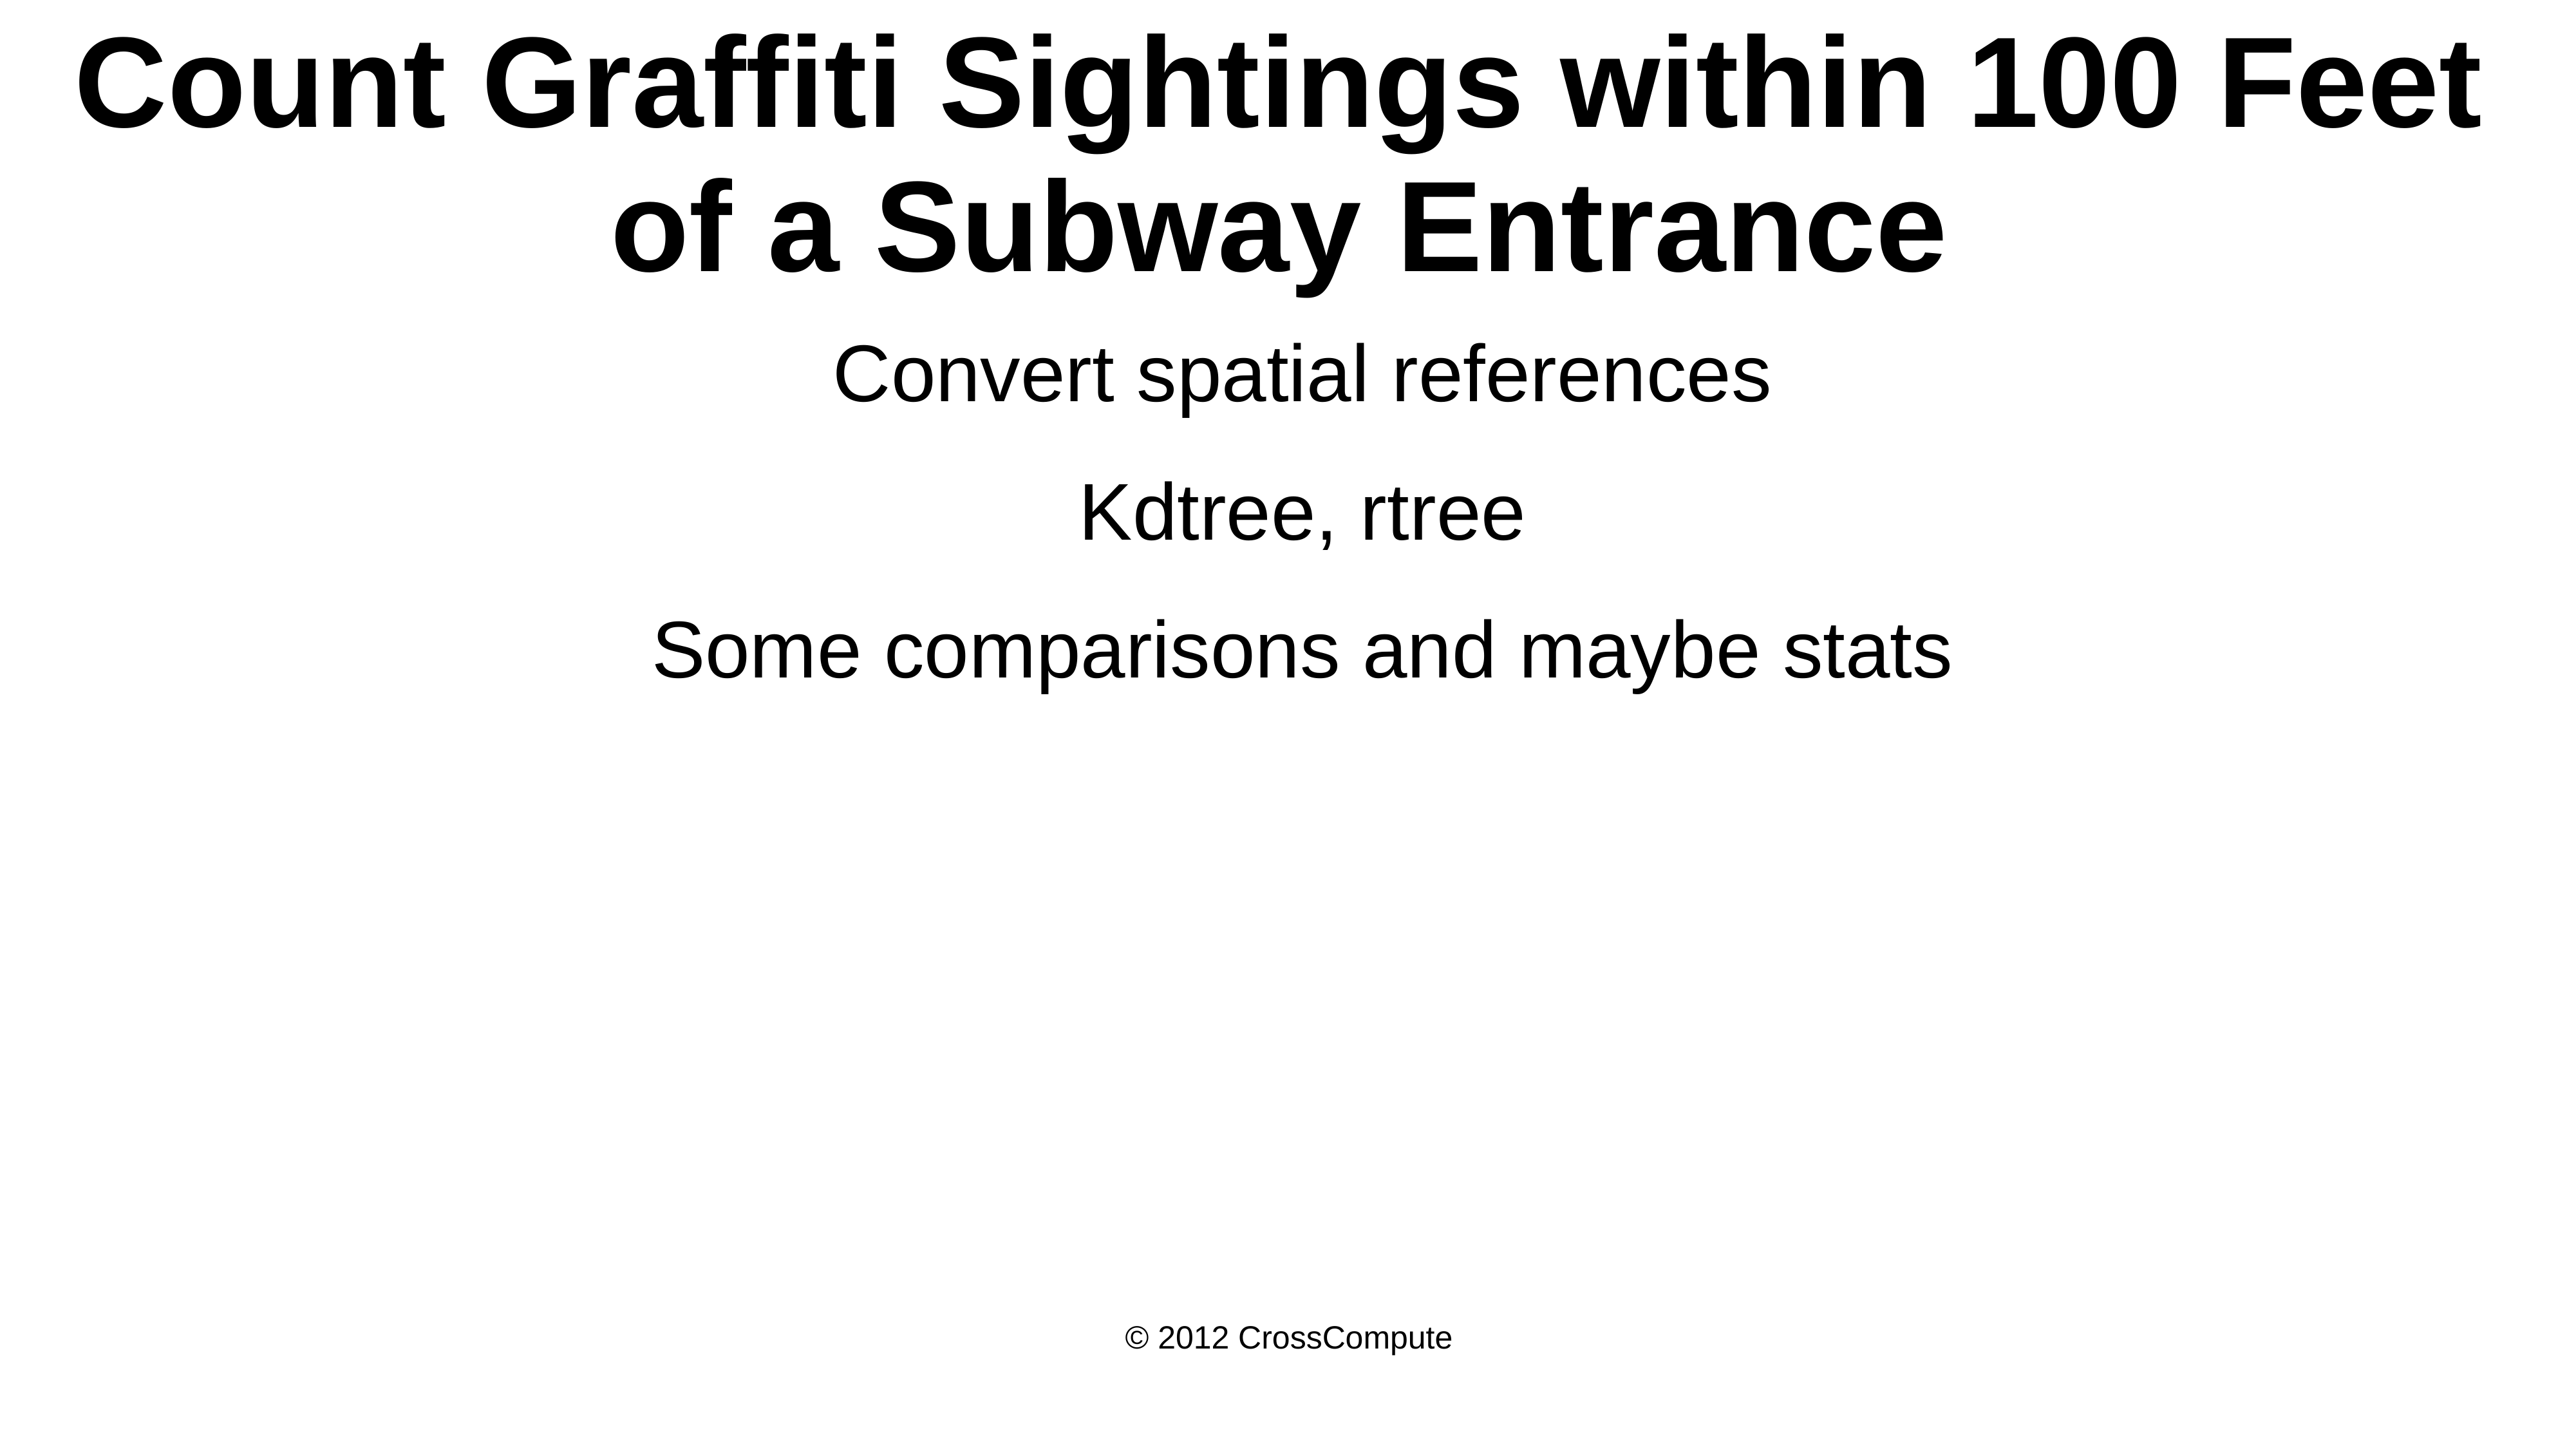

# Count Graffiti Sightings within 100 Feet of a Subway Entrance
Convert spatial references
Kdtree, rtree
Some comparisons and maybe stats
© 2012 CrossCompute